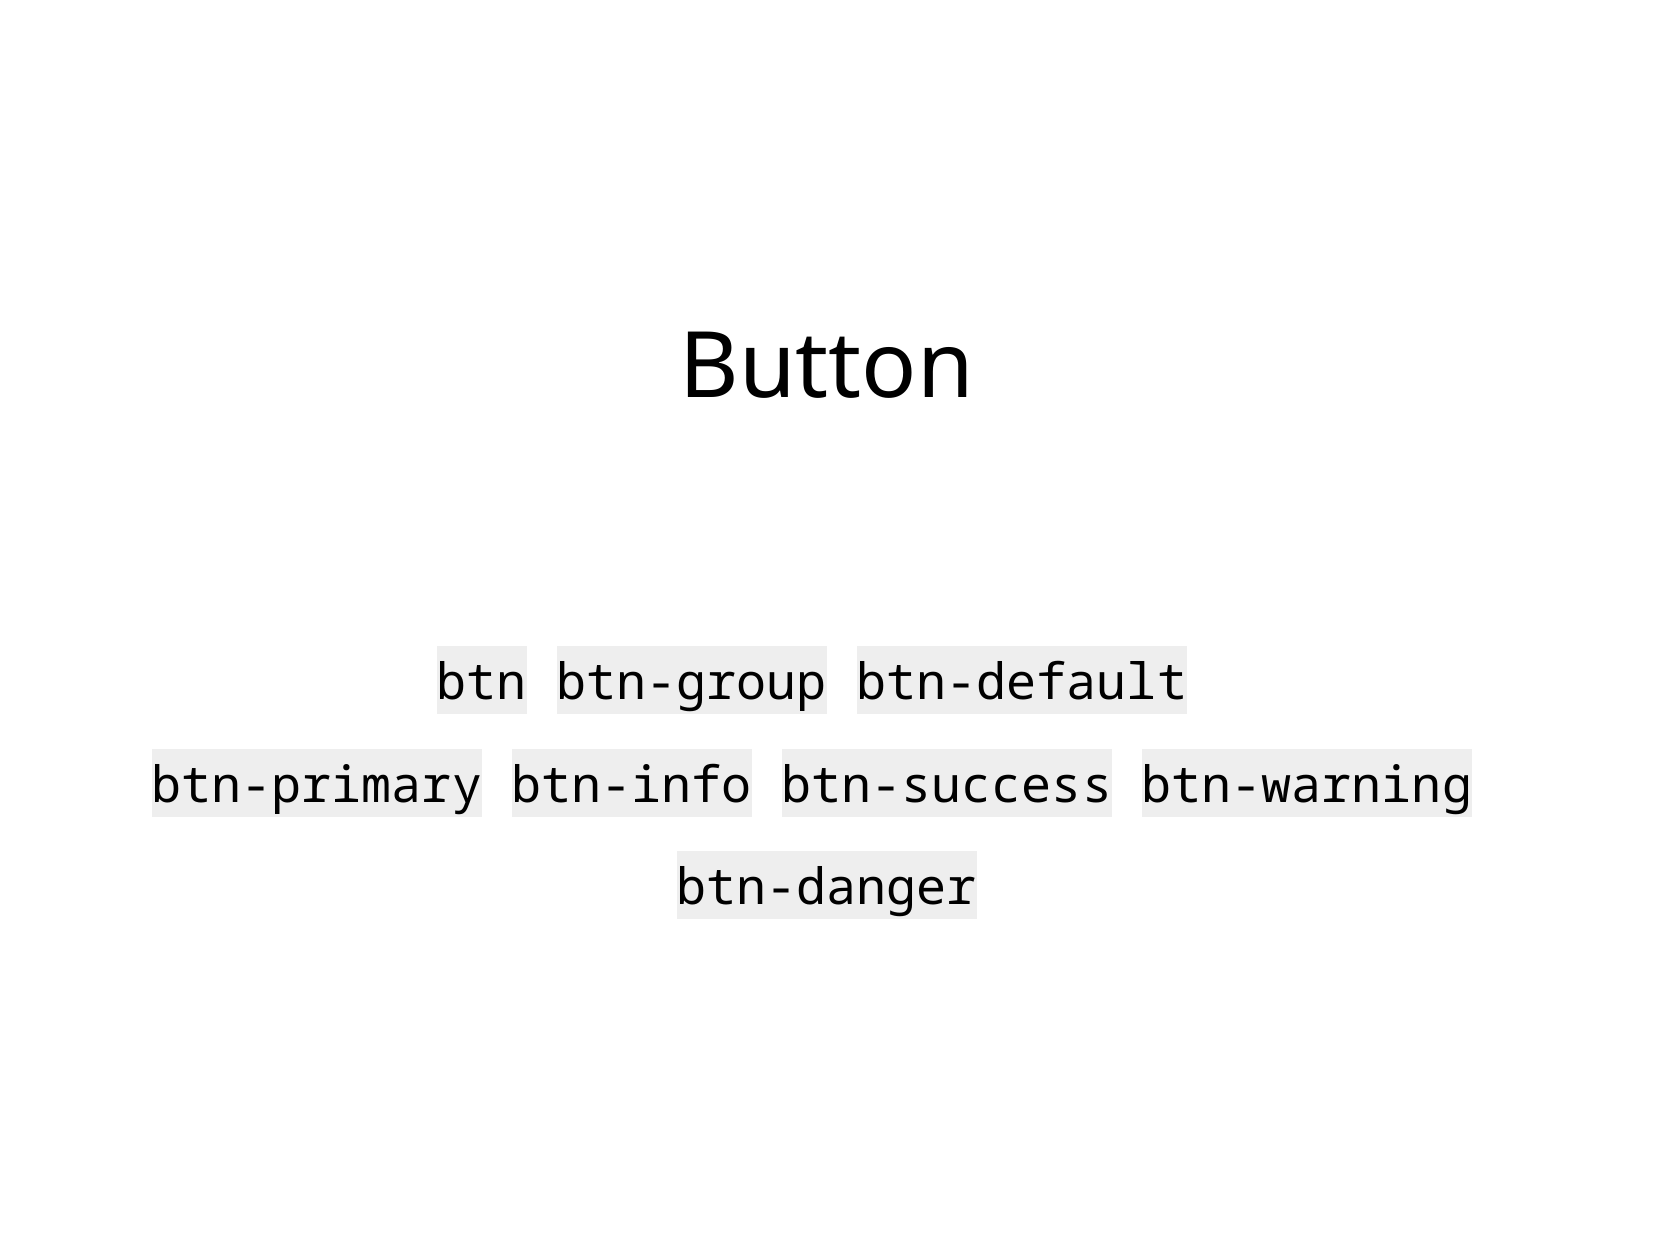

# Button btn btn-group btn-default btn-primary btn-info btn-success btn-warning btn-danger